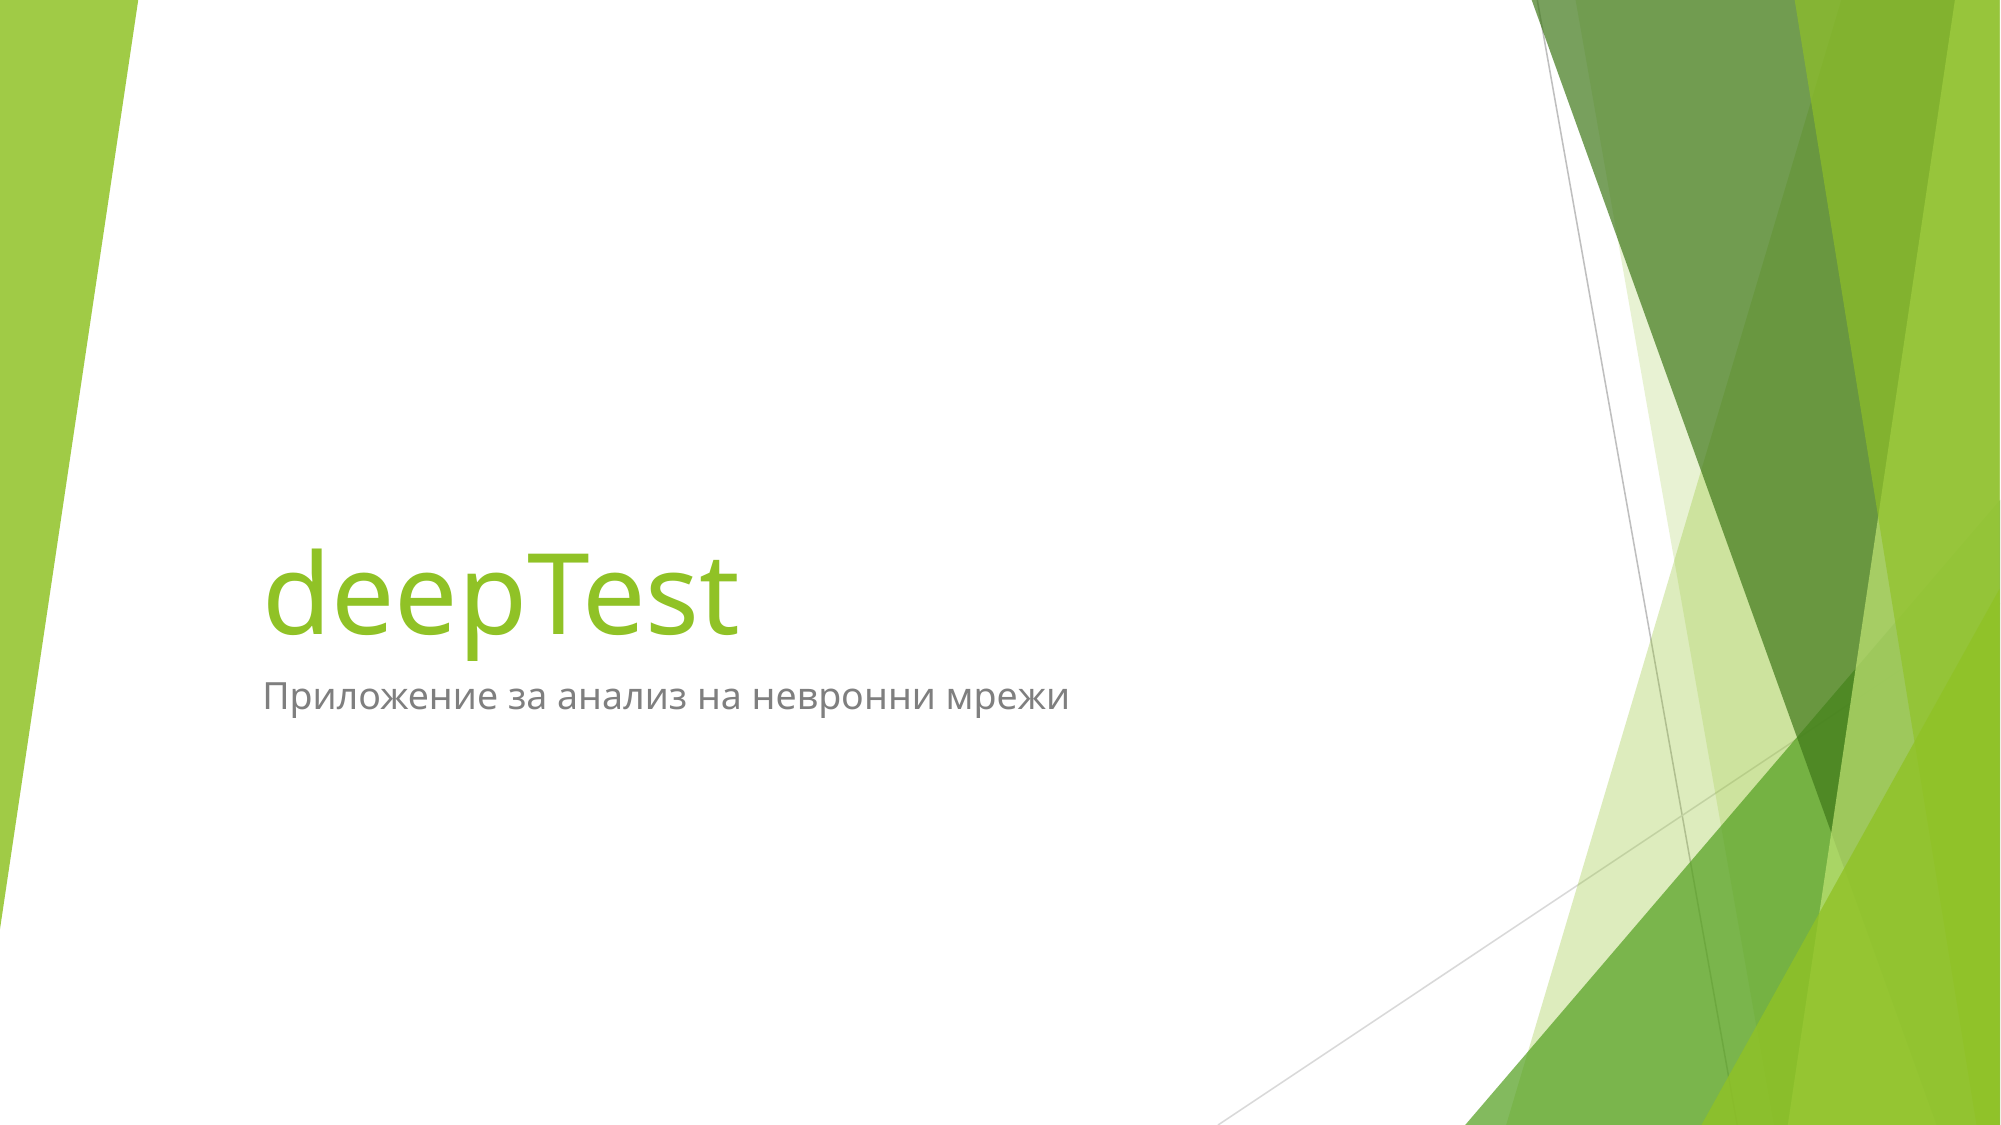

# deepTest
Приложение за анализ на невронни мрежи